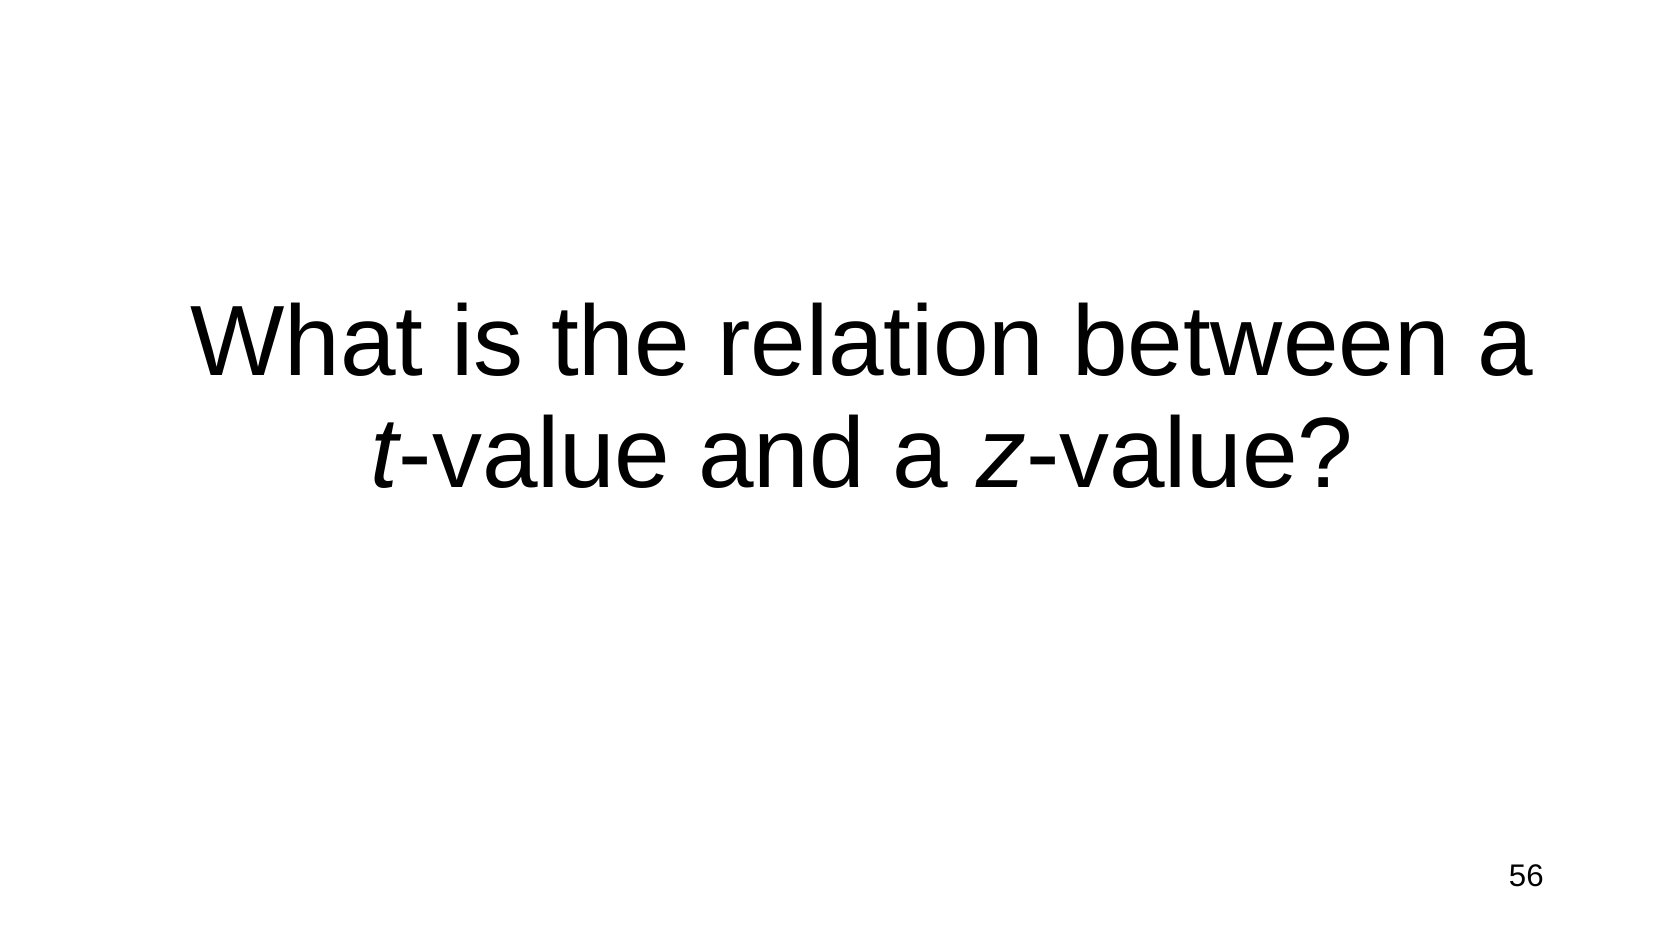

# What is the relation between a t-value and a z-value?